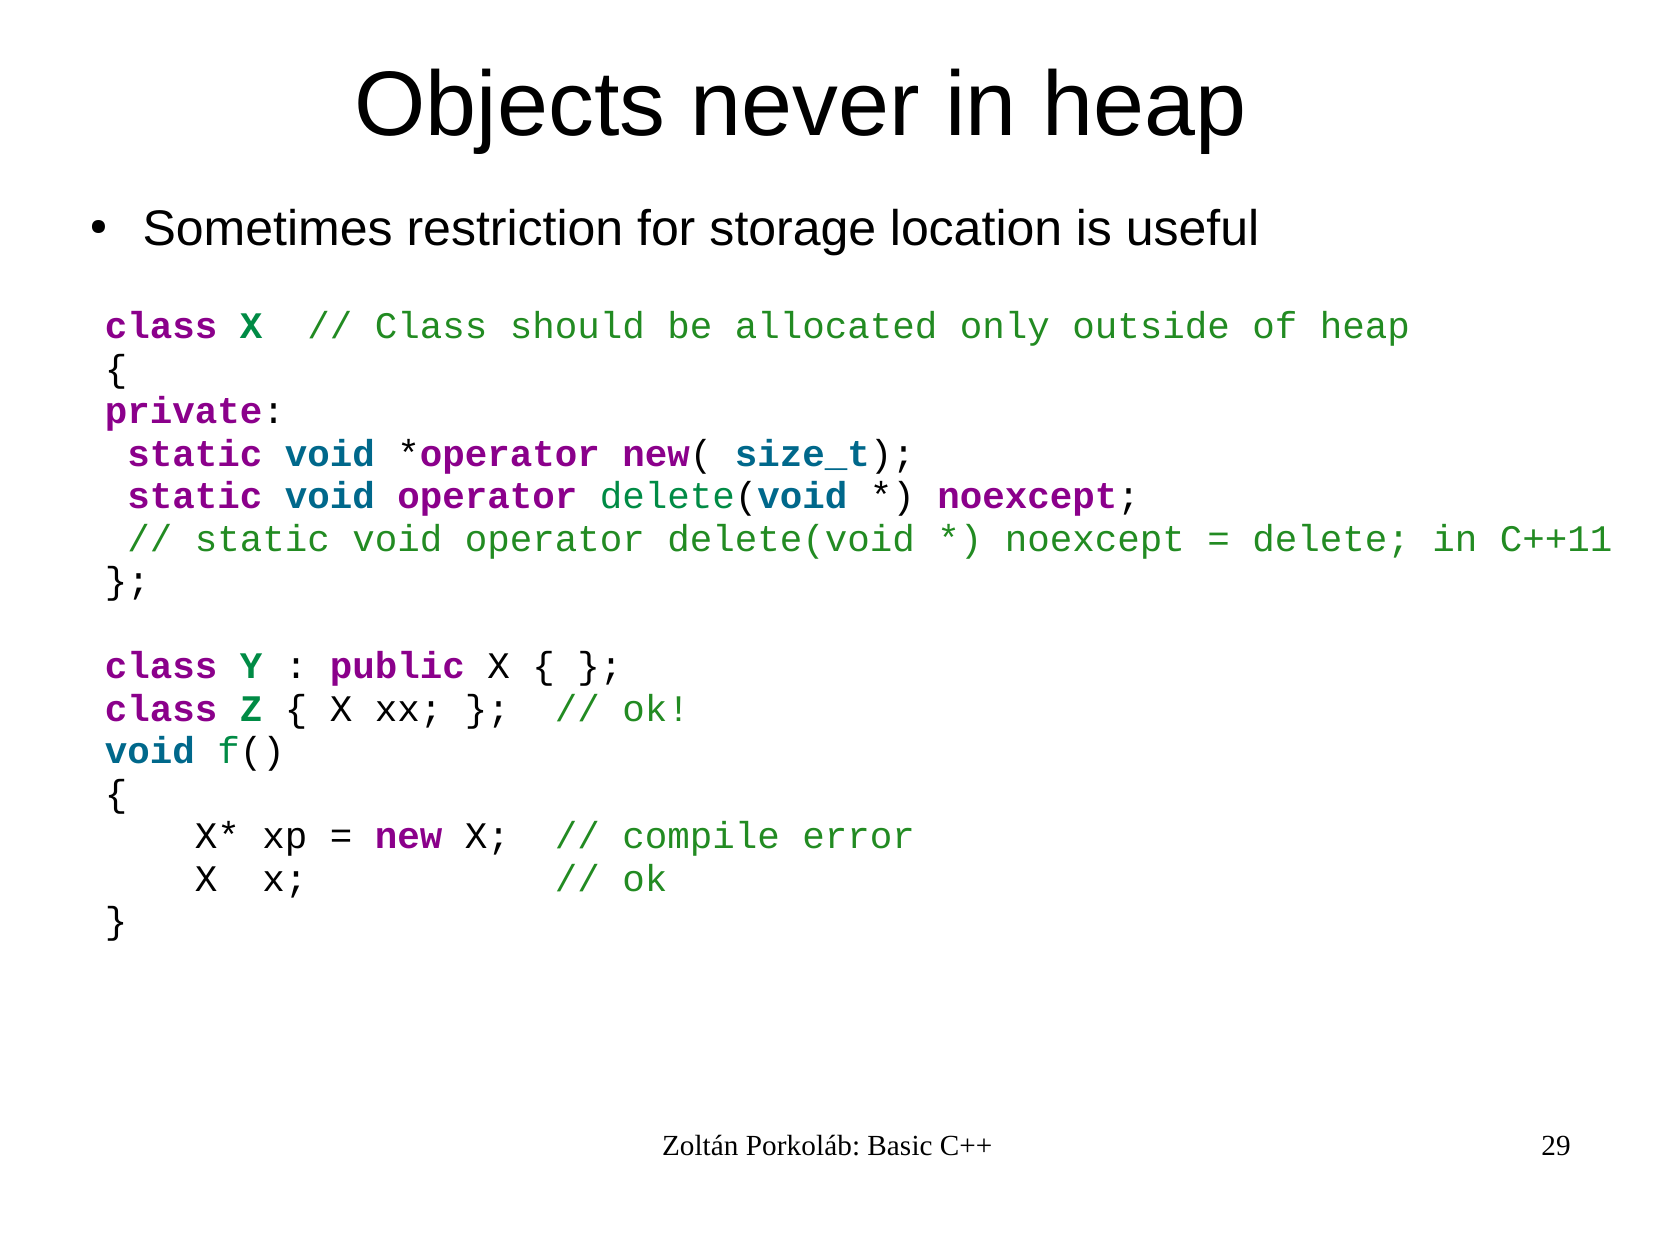

# Objects never in heap
Sometimes restriction for storage location is useful
class X // Class should be allocated only outside of heap
{
private:
 static void *operator new( size_t);
 static void operator delete(void *) noexcept;
 // static void operator delete(void *) noexcept = delete; in C++11
};
class Y : public X { };
class Z { X xx; }; // ok!
void f()
{
 X* xp = new X; // compile error
 X x; // ok
}
Zoltán Porkoláb: Basic C++
29